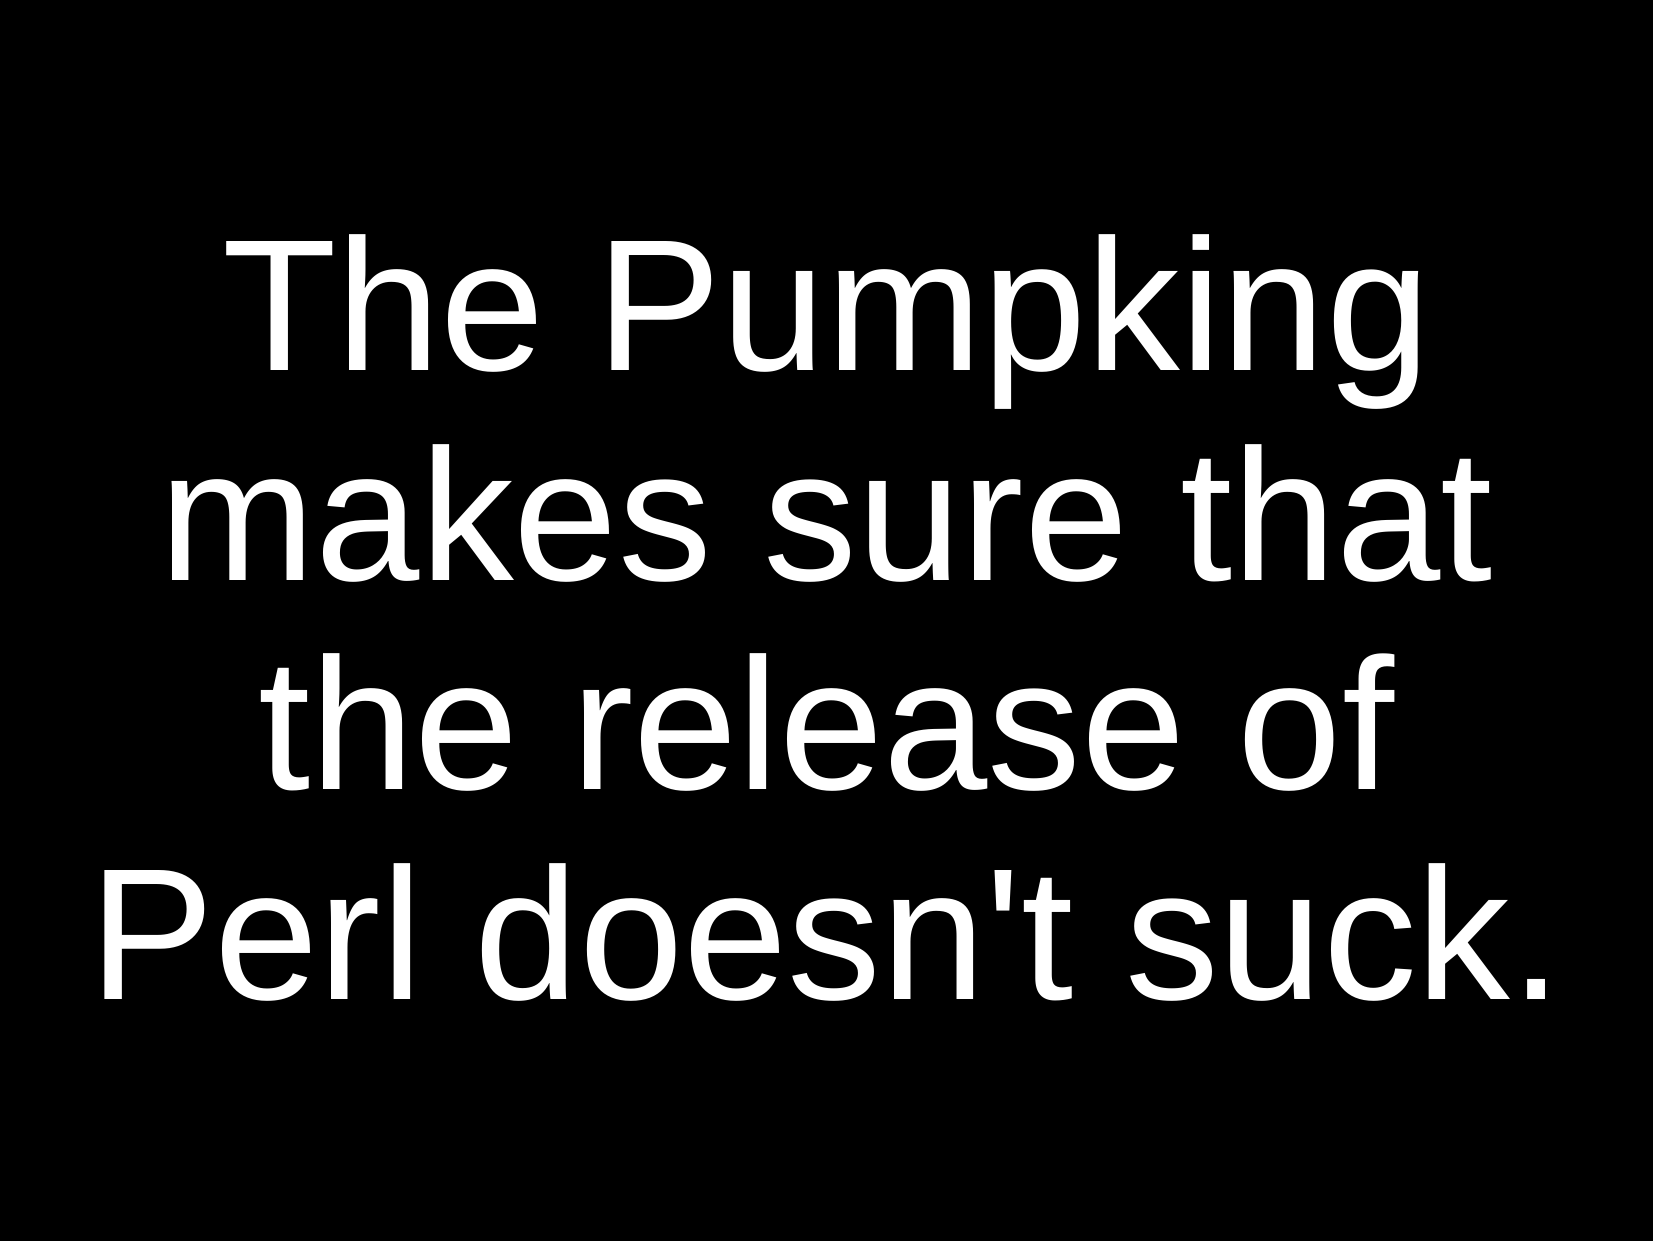

# The Pumpking makes sure that the release of Perl doesn't suck.